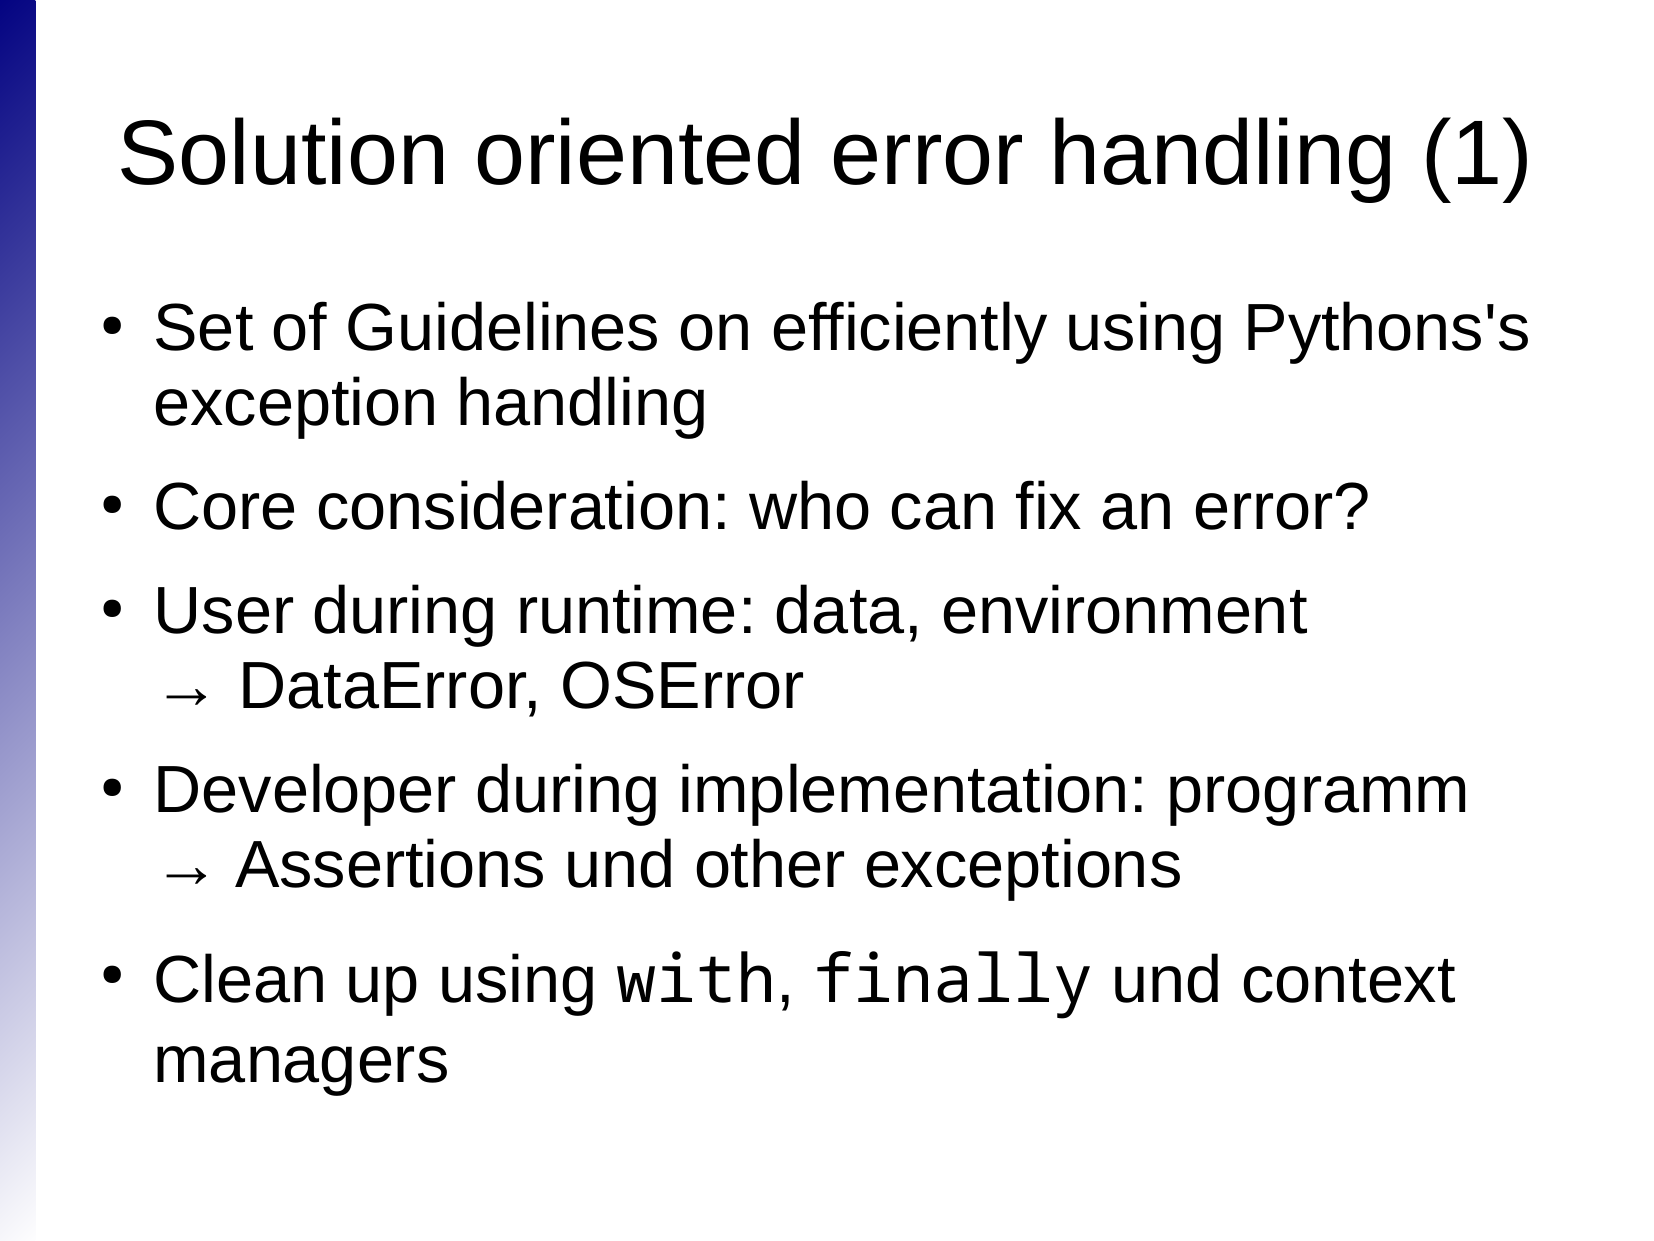

# Solution oriented error handling (1)
Set of Guidelines on efficiently using Pythons's exception handling
Core consideration: who can fix an error?
User during runtime: data, environment
→ DataError, OSError
Developer during implementation: programm
→ Assertions und other exceptions
Clean up using with, finally und context managers